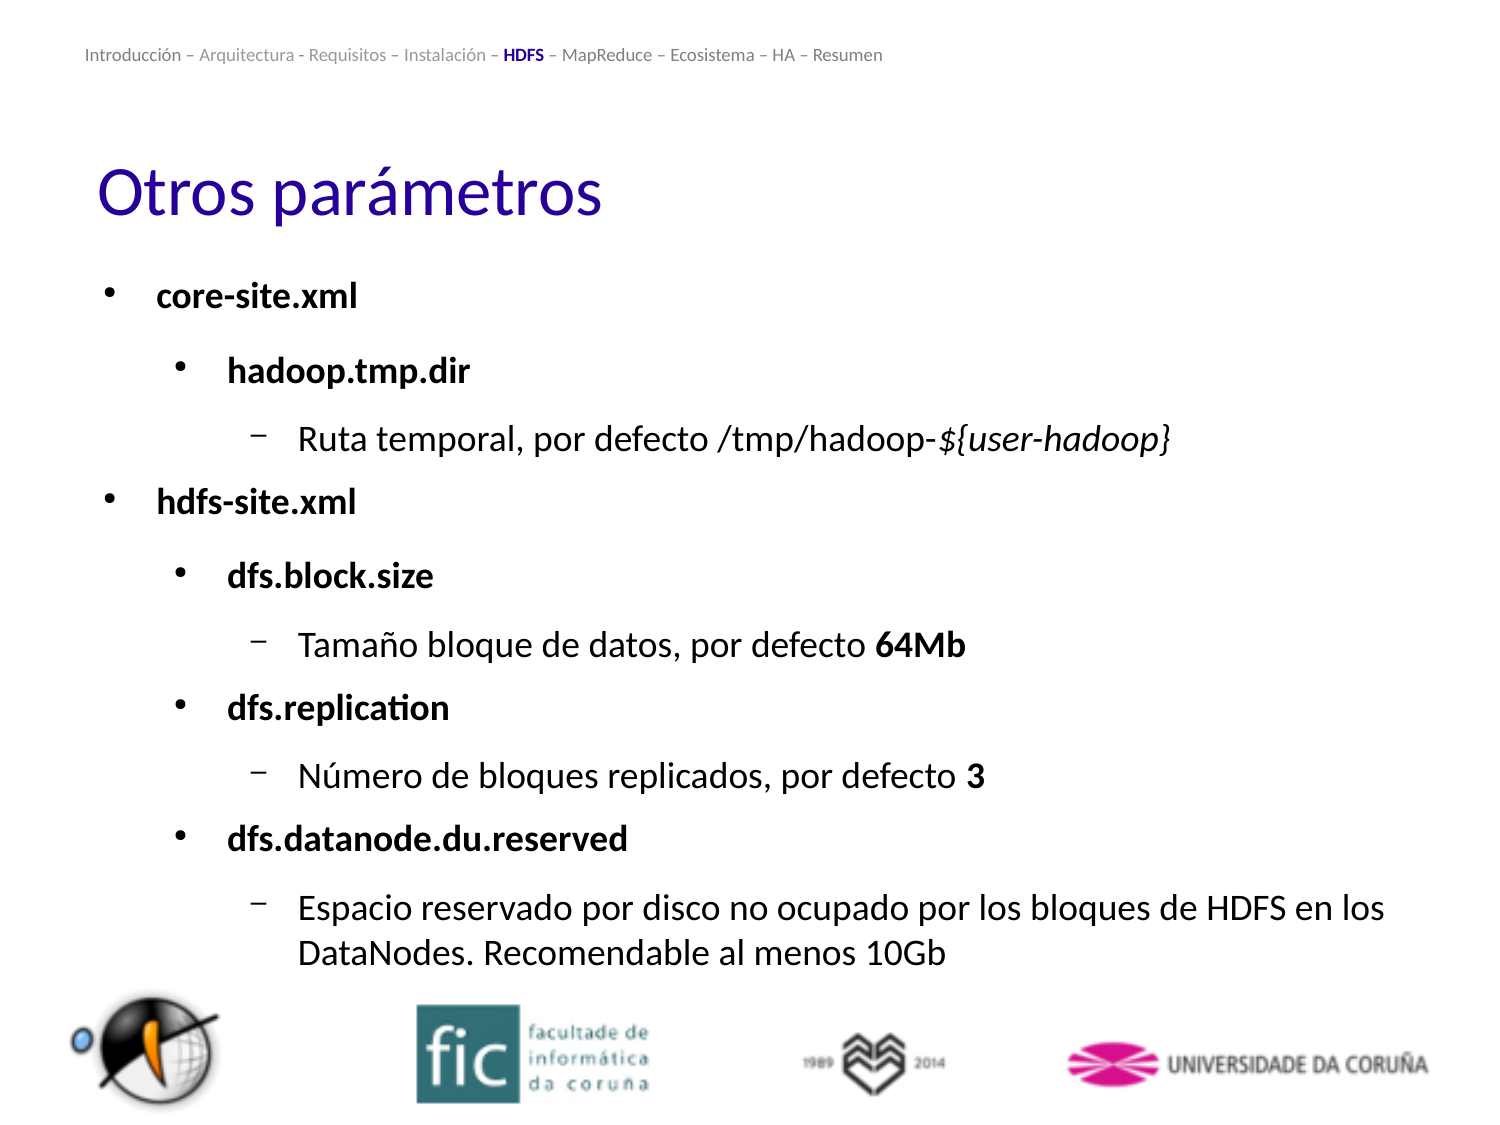

Introducción – Arquitectura - Requisitos – Instalación – HDFS – MapReduce – Ecosistema – HA – Resumen
# Otros parámetros
core-site.xml
hadoop.tmp.dir
Ruta temporal, por defecto /tmp/hadoop-${user-hadoop}
hdfs-site.xml
dfs.block.size
Tamaño bloque de datos, por defecto 64Mb
dfs.replication
Número de bloques replicados, por defecto 3
dfs.datanode.du.reserved
Espacio reservado por disco no ocupado por los bloques de HDFS en los DataNodes. Recomendable al menos 10Gb